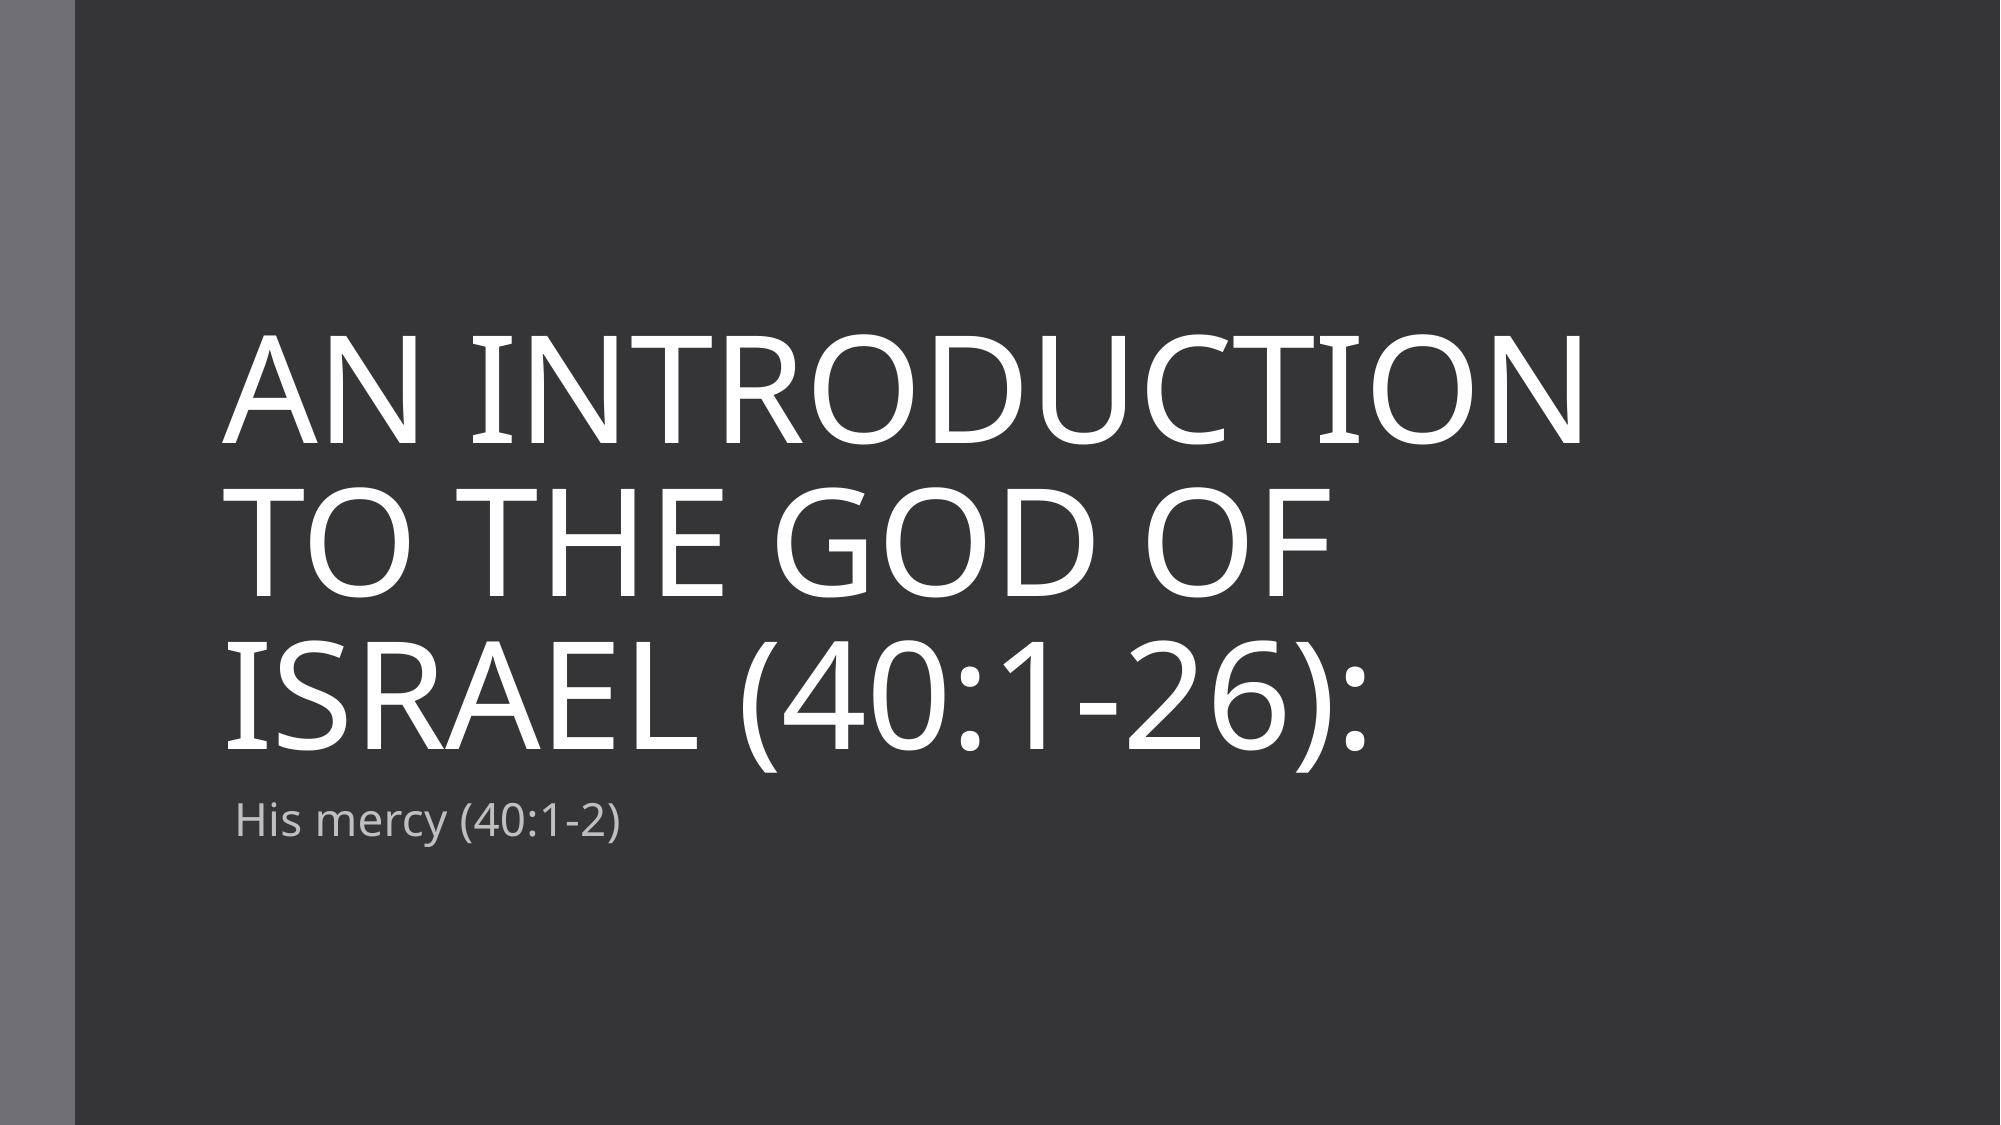

# AN INTRODUCTION TO THE GOD OF ISRAEL (40:1-26):
 His mercy (40:1-2)